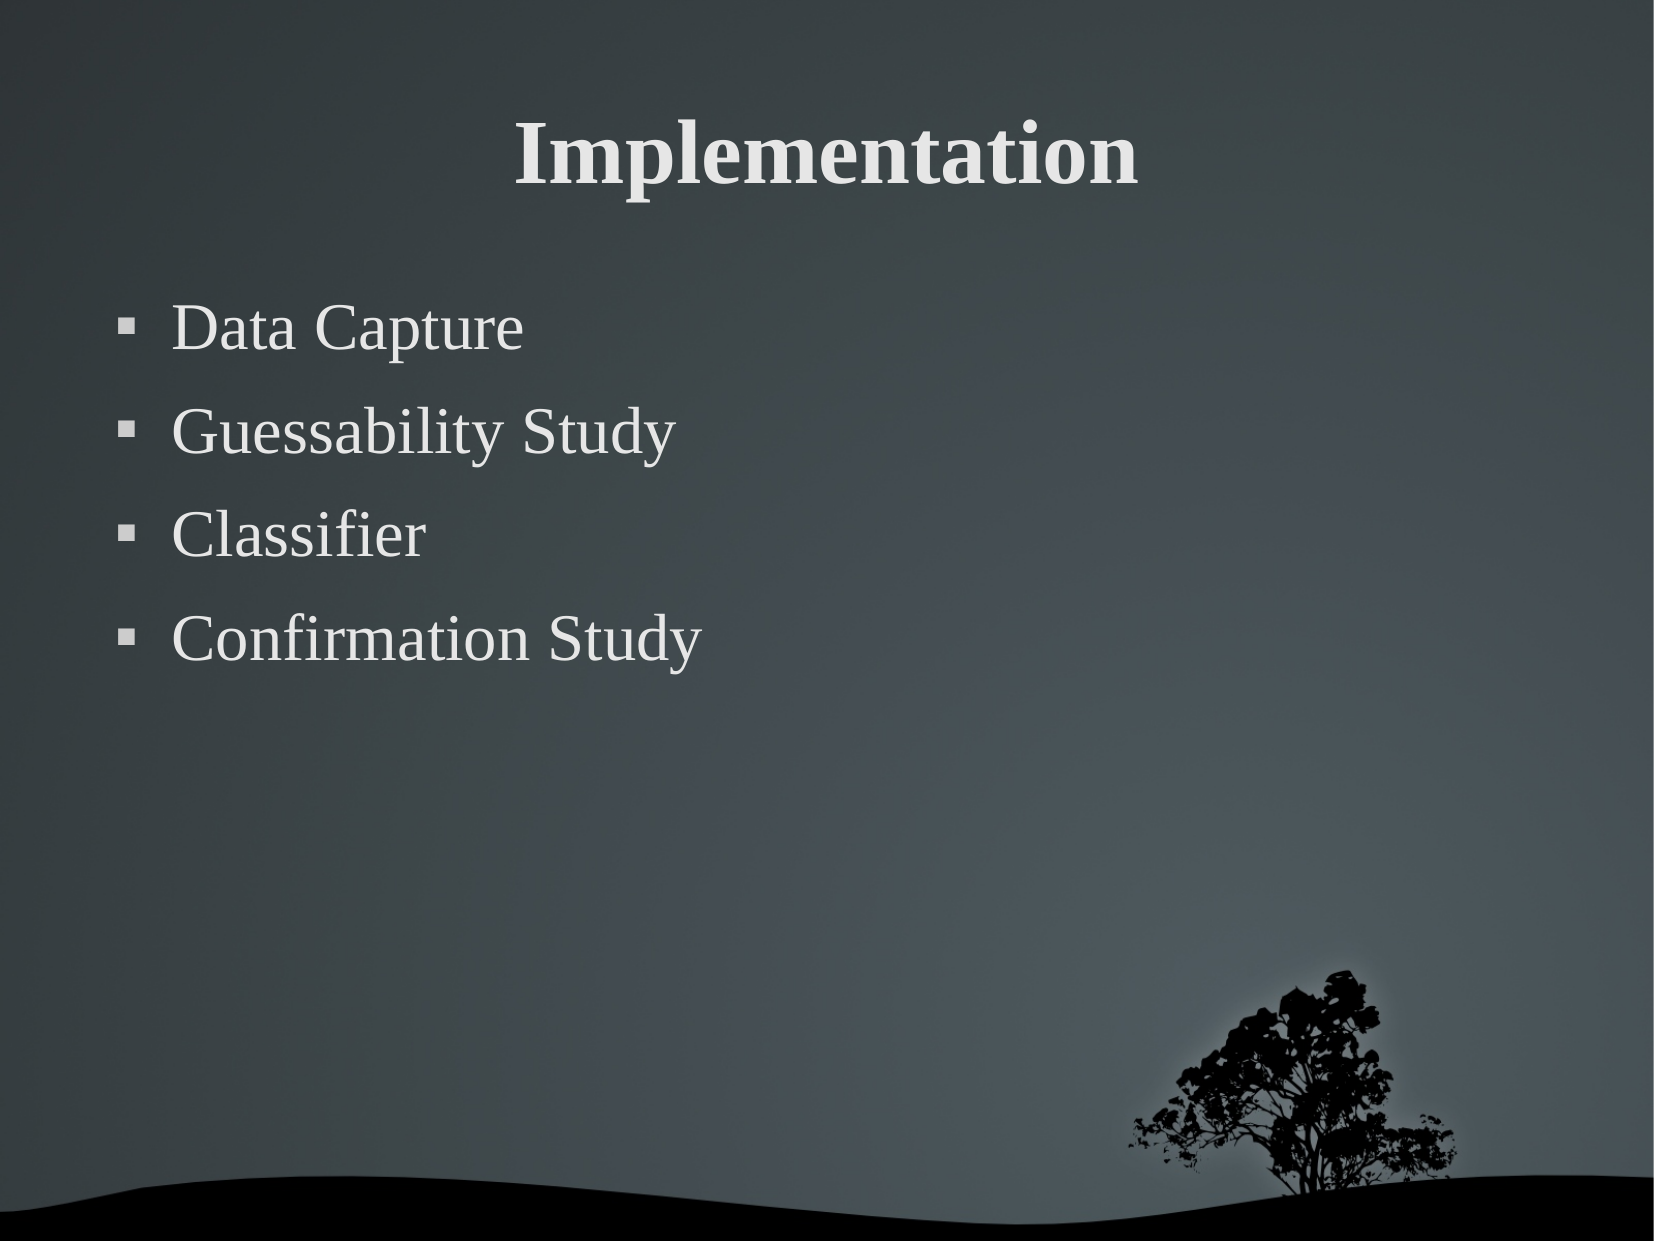

# Implementation
Data Capture
Guessability Study
Classifier
Confirmation Study